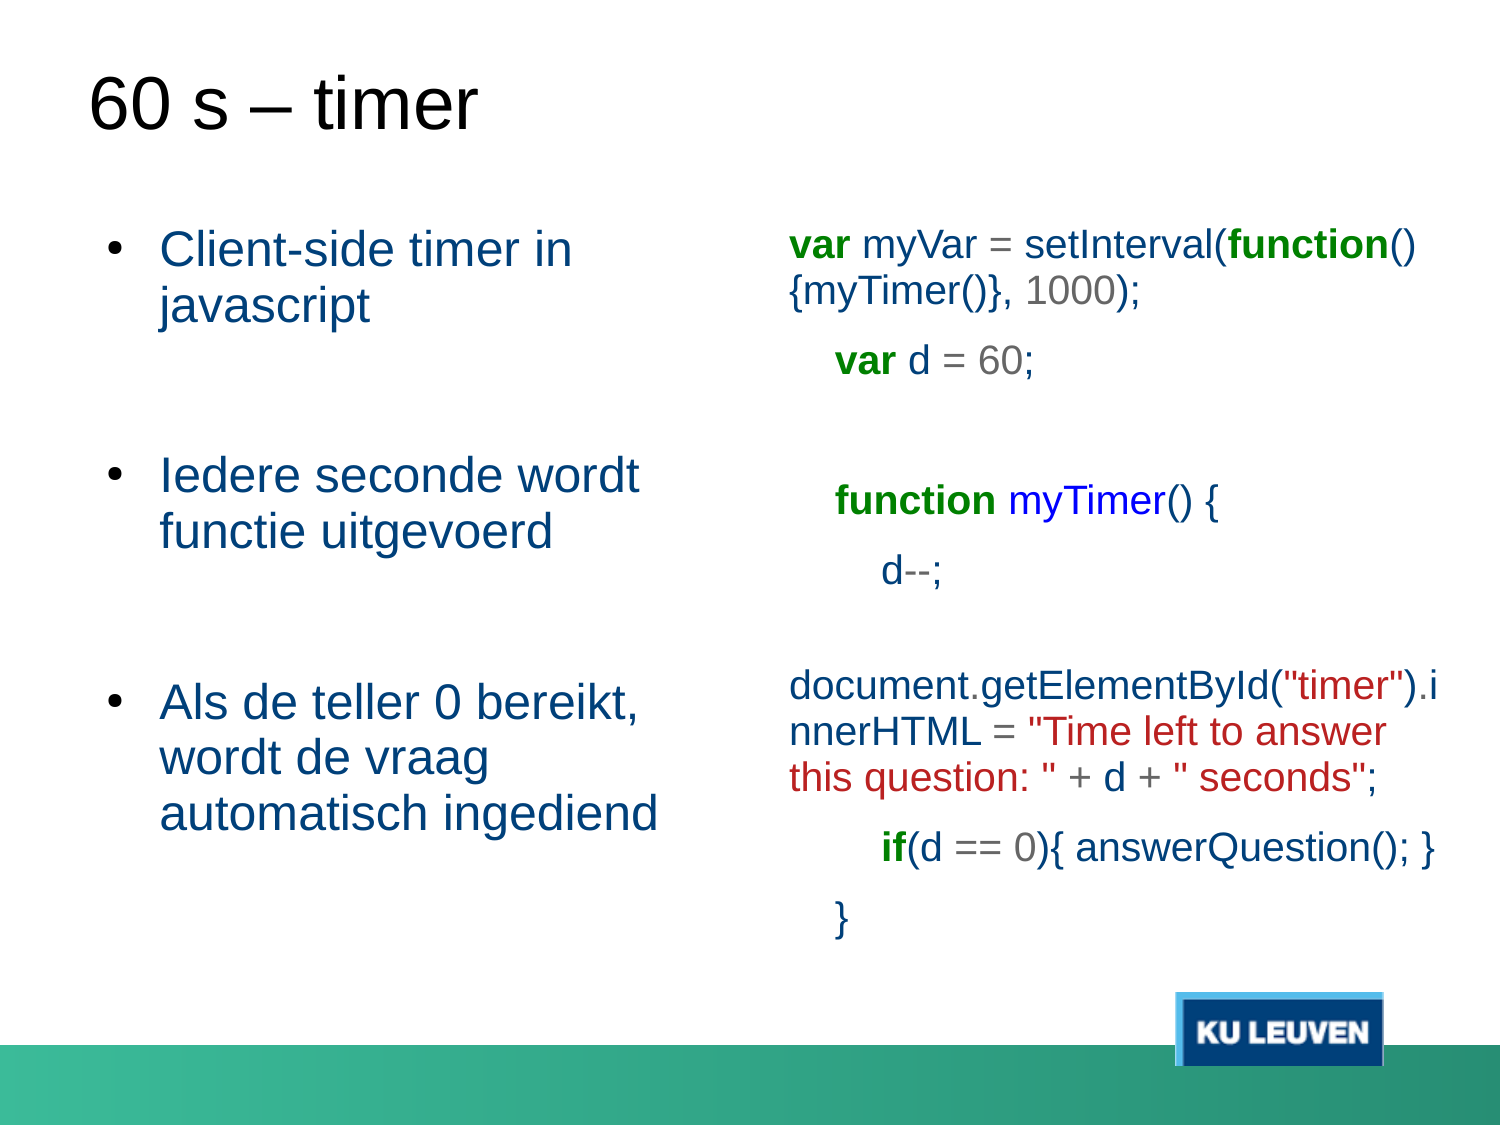

# 60 s – timer
Client-side timer in javascript
Iedere seconde wordt functie uitgevoerd
Als de teller 0 bereikt, wordt de vraag automatisch ingediend
var myVar = setInterval(function() {myTimer()}, 1000);
 var d = 60;
 function myTimer() {
 d--;
 document.getElementById("timer").innerHTML = "Time left to answer this question: " + d + " seconds";
 if(d == 0){ answerQuestion(); }
 }